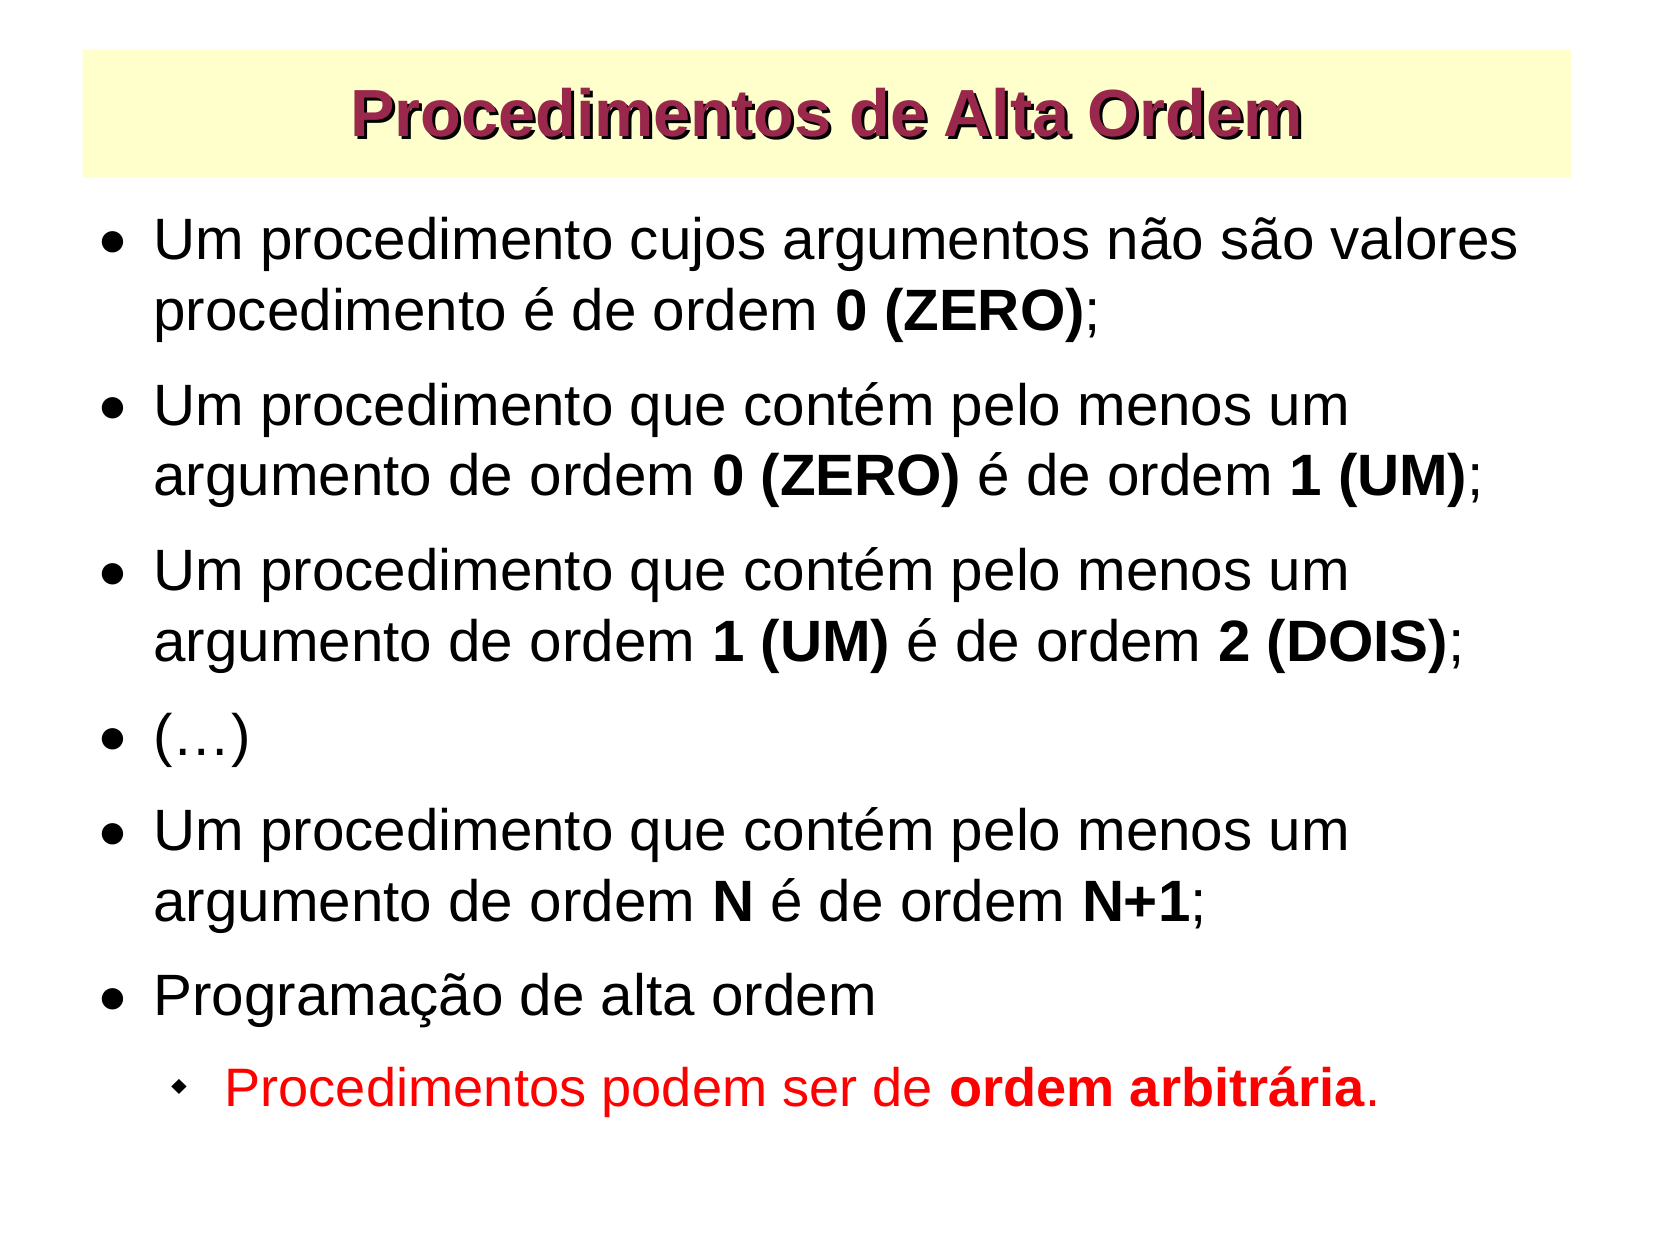

# Procedimentos de Alta Ordem
Um procedimento cujos argumentos não são valores procedimento é de ordem 0 (ZERO);
Um procedimento que contém pelo menos um argumento de ordem 0 (ZERO) é de ordem 1 (UM);
Um procedimento que contém pelo menos um argumento de ordem 1 (UM) é de ordem 2 (DOIS);
(…)
Um procedimento que contém pelo menos um argumento de ordem N é de ordem N+1;
Programação de alta ordem
Procedimentos podem ser de ordem arbitrária.